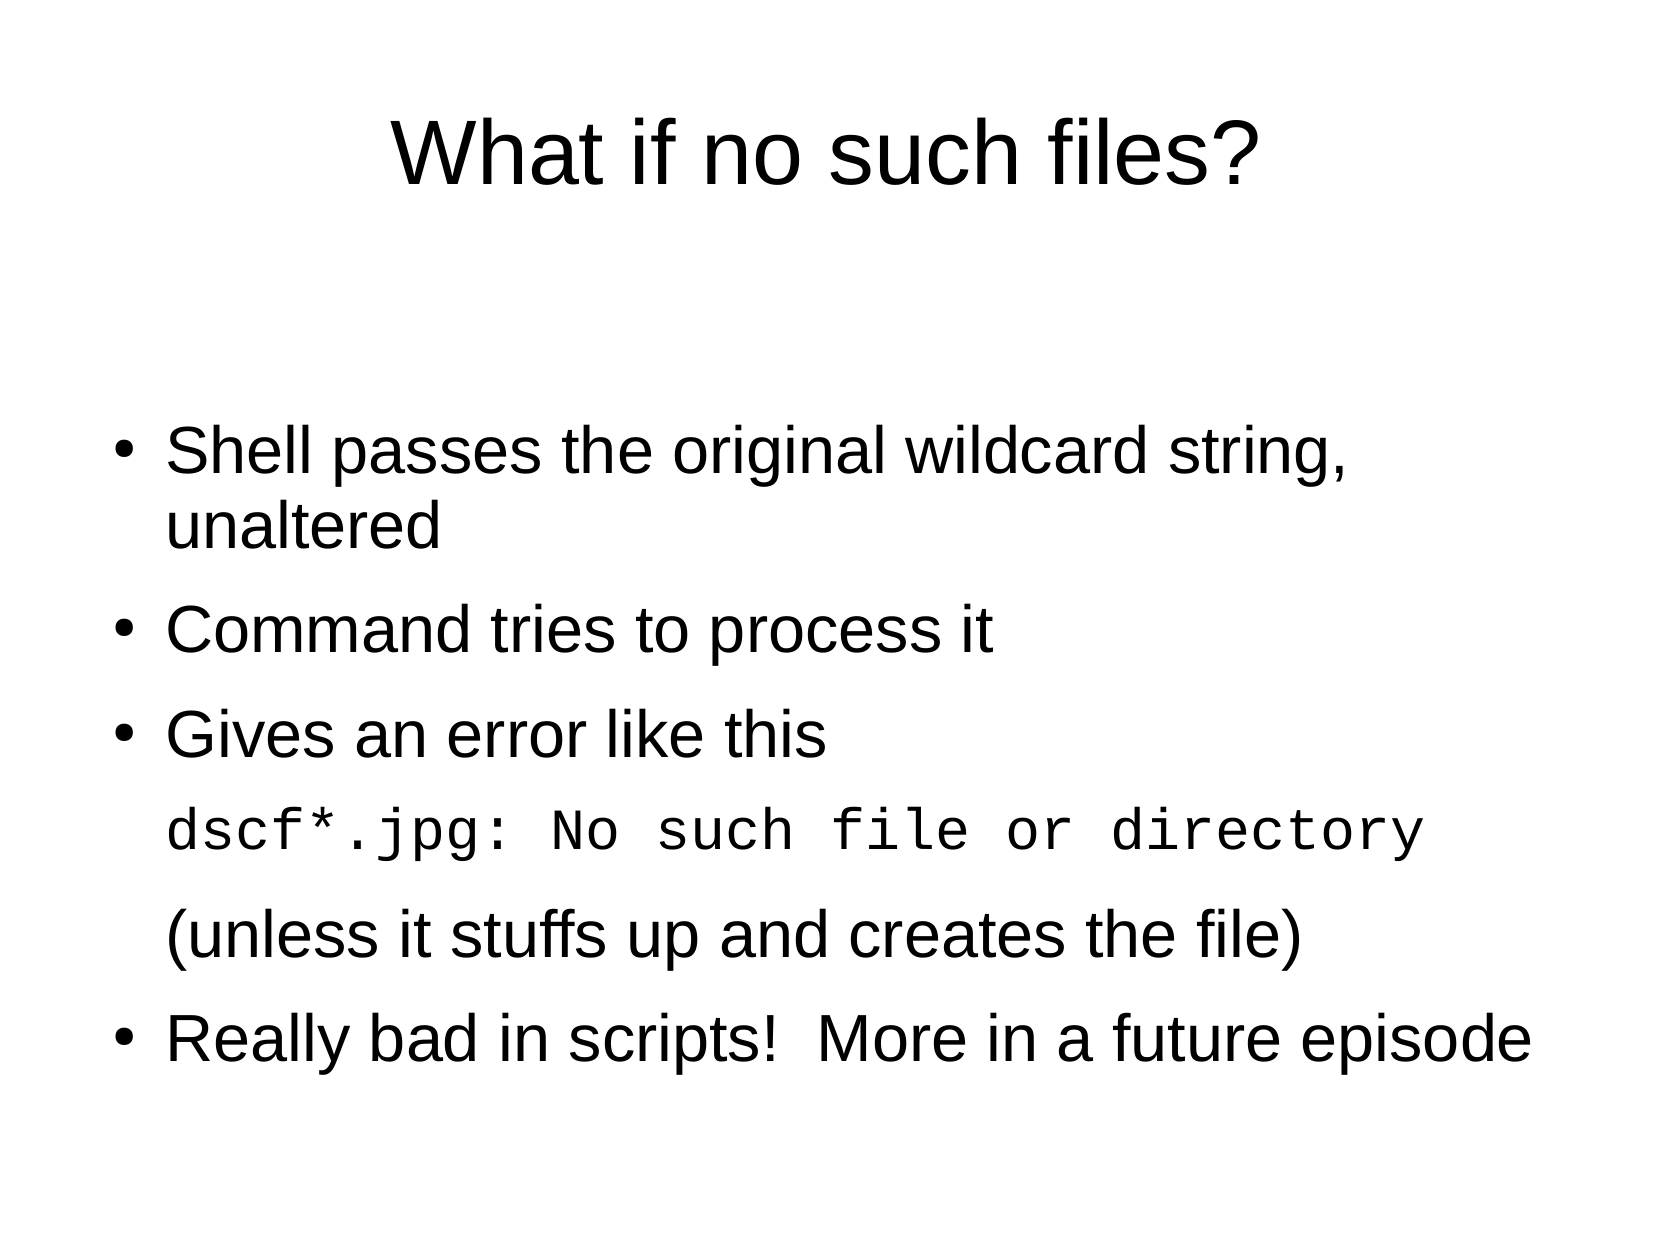

# What if no such files?
Shell passes the original wildcard string, unaltered
Command tries to process it
Gives an error like this
dscf*.jpg: No such file or directory
(unless it stuffs up and creates the file)
Really bad in scripts! More in a future episode